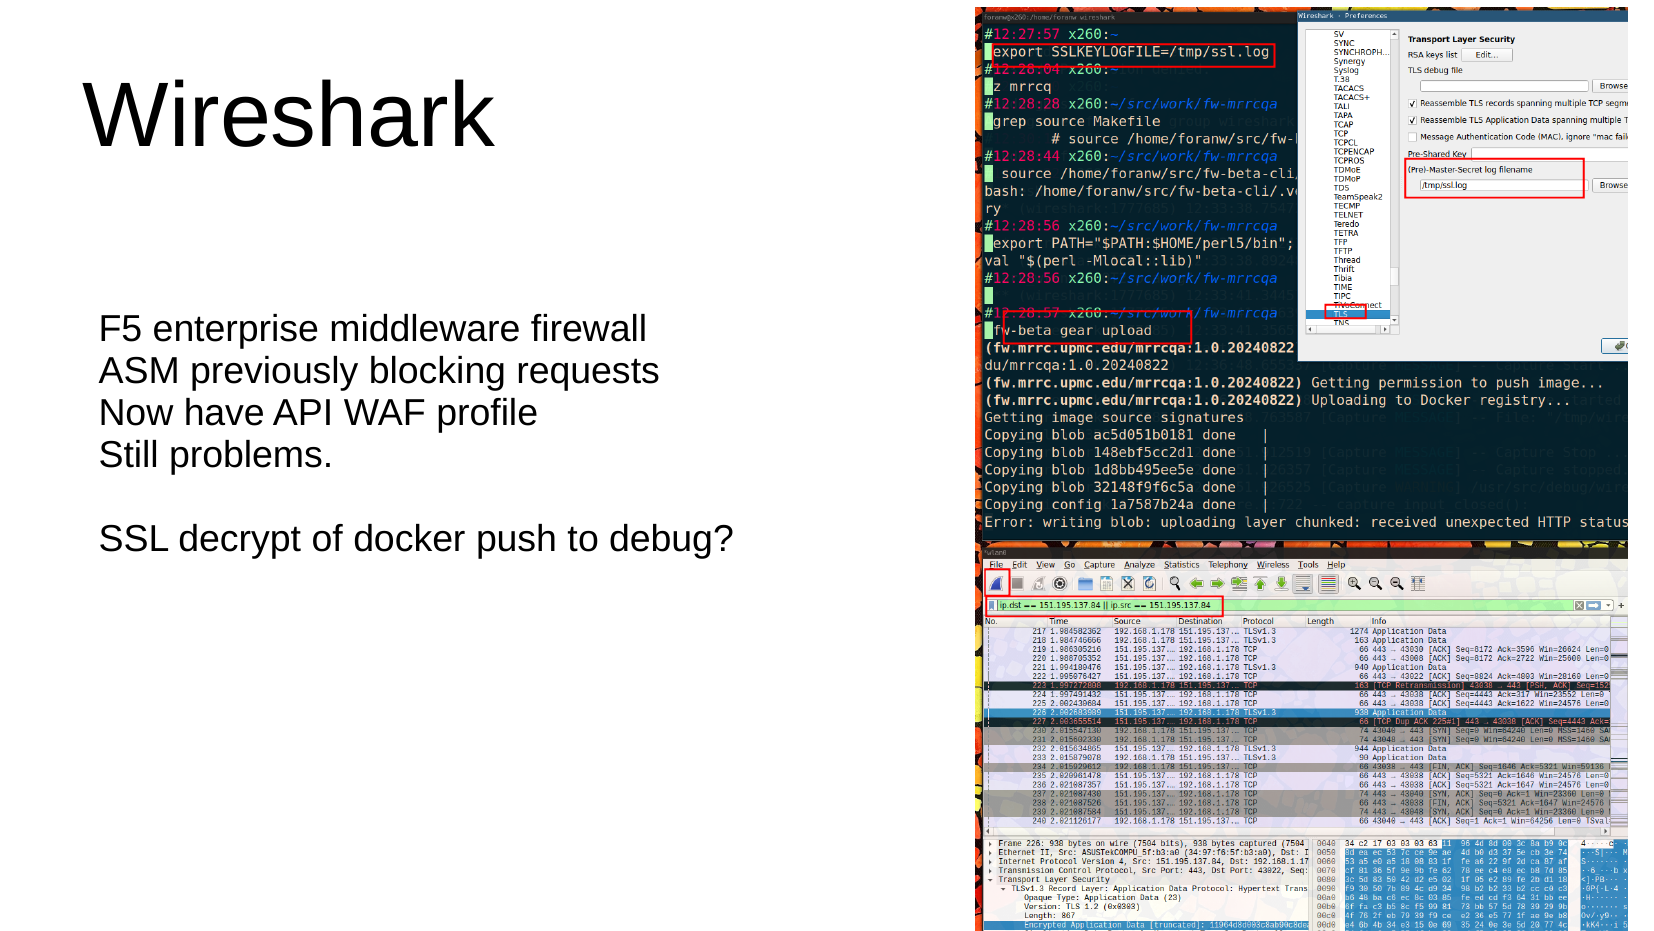

# Wireshark
F5 enterprise middleware firewall
ASM previously blocking requests
Now have API WAF profile
Still problems.
SSL decrypt of docker push to debug?